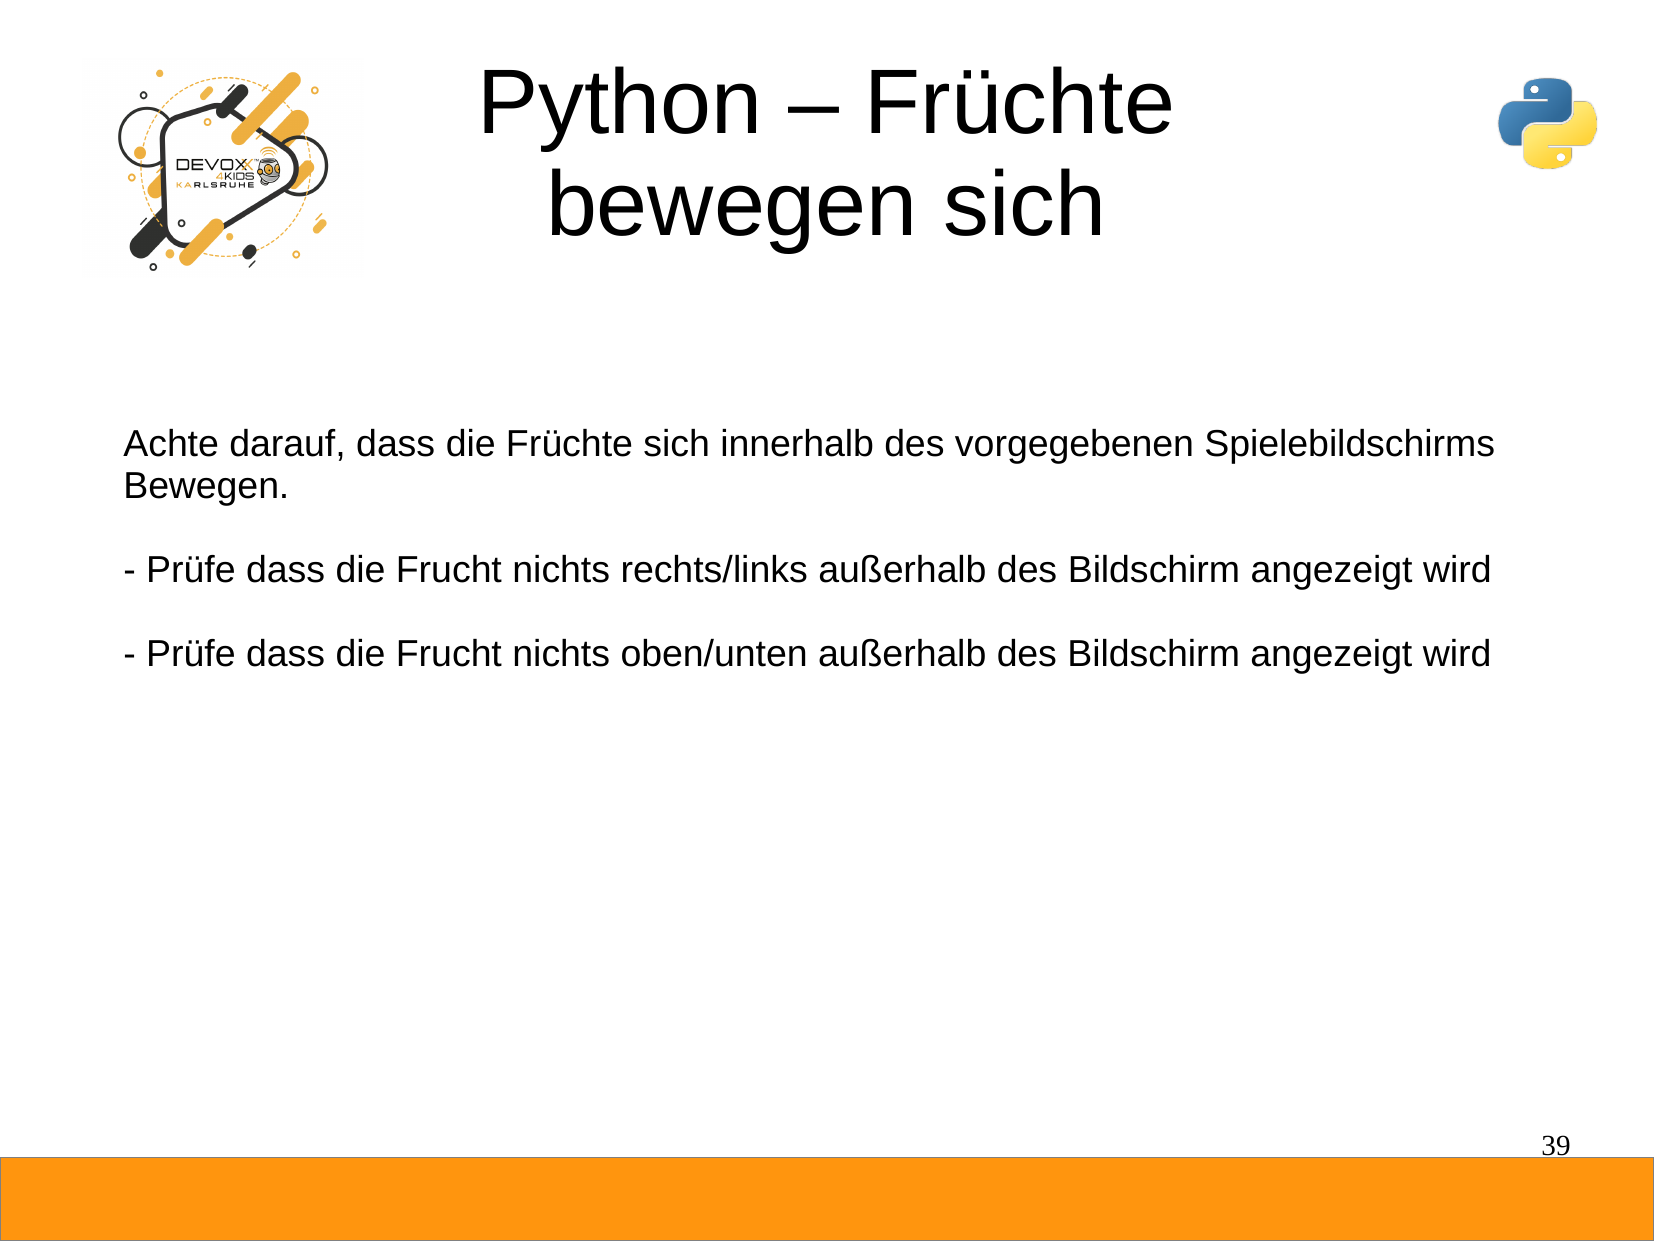

# Python – Früchte bewegen sich
Achte darauf, dass die Früchte sich innerhalb des vorgegebenen Spielebildschirms
Bewegen.
- Prüfe dass die Frucht nichts rechts/links außerhalb des Bildschirm angezeigt wird
- Prüfe dass die Frucht nichts oben/unten außerhalb des Bildschirm angezeigt wird
39